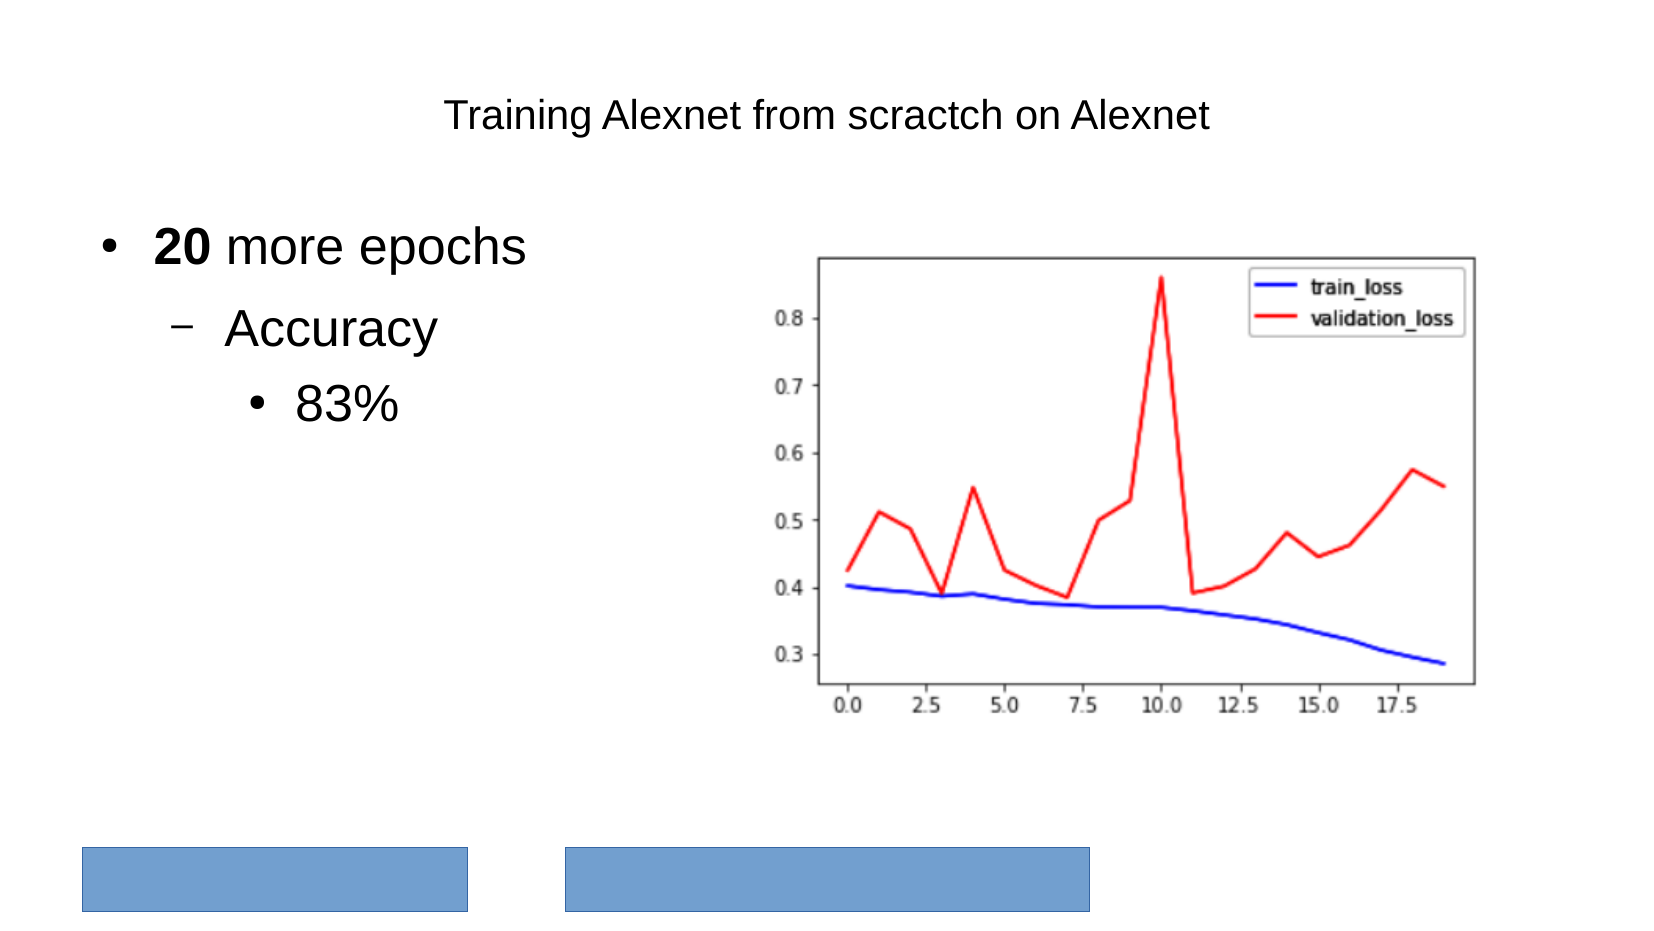

# Training Alexnet from scractch on Alexnet
20 more epochs
Accuracy
83%